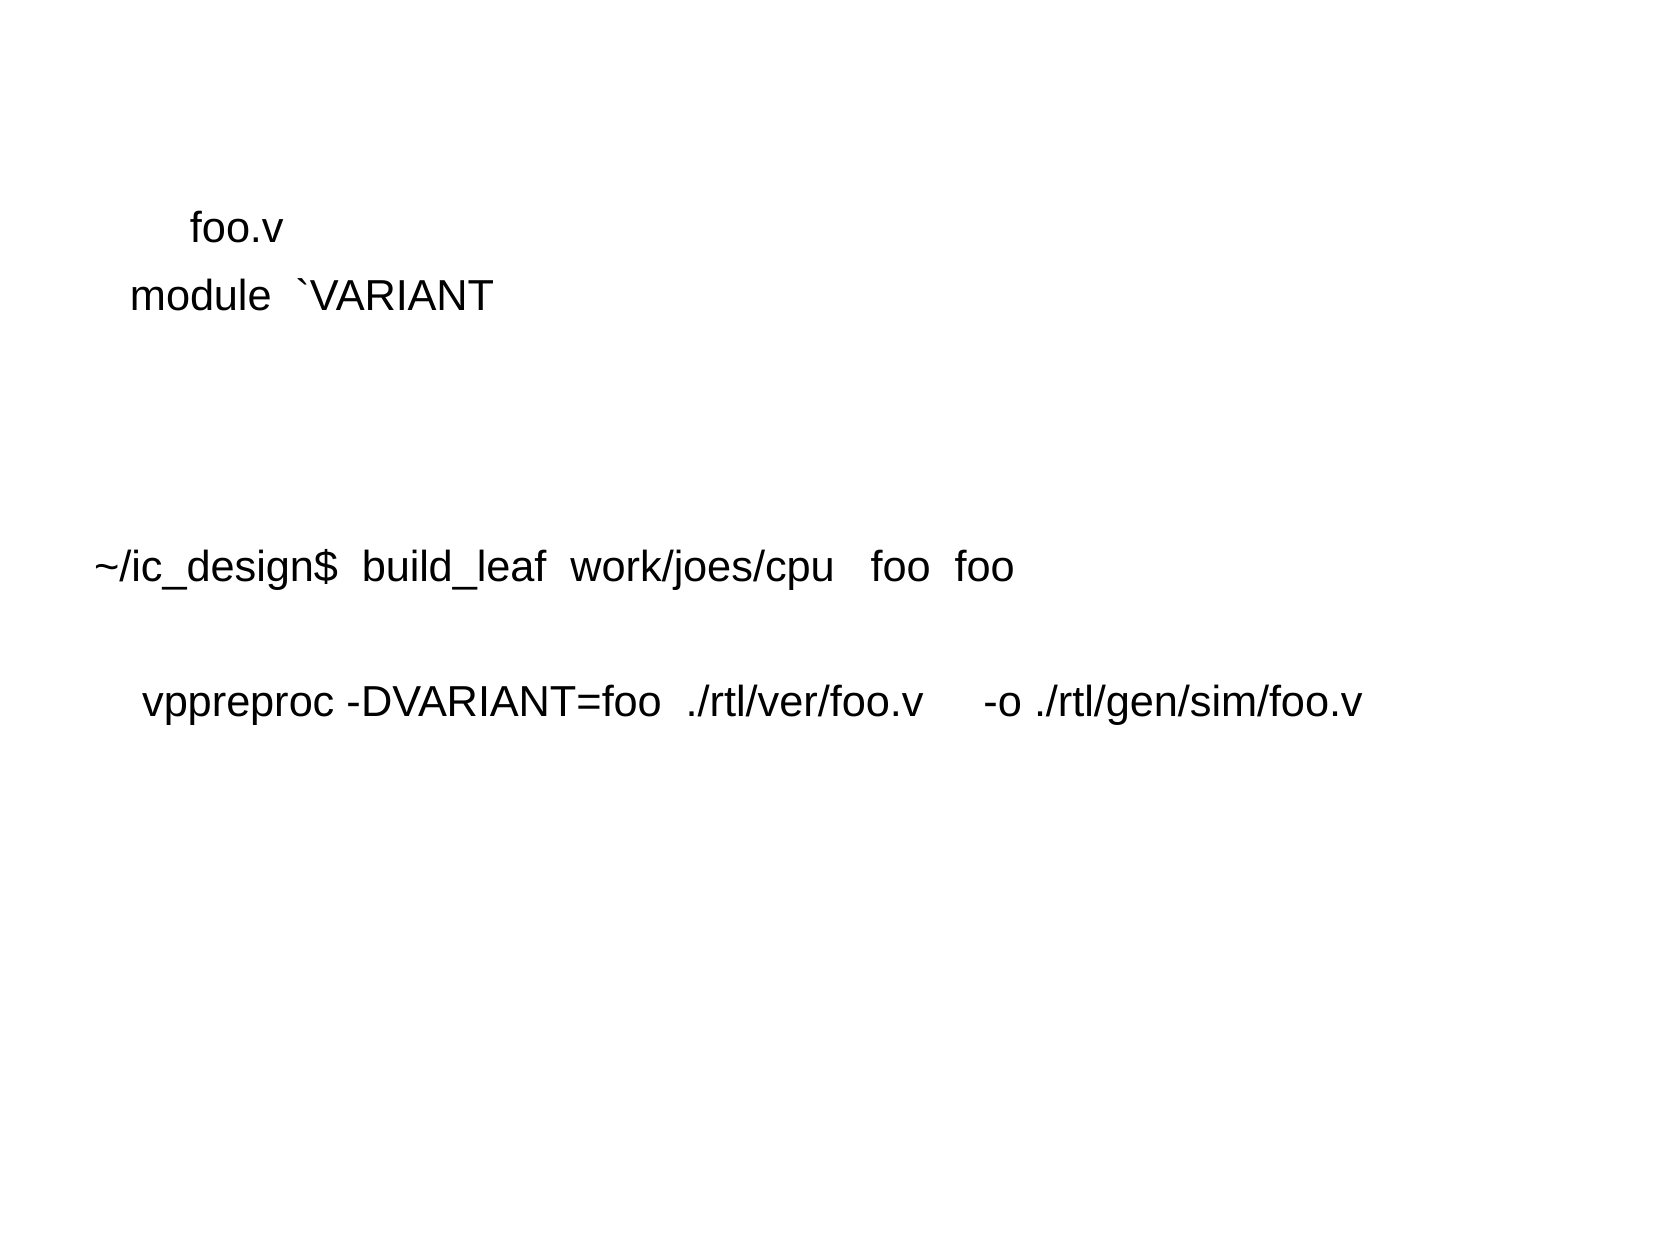

foo.v
 module `VARIANT
 ~/ic_design$ build_leaf work/joes/cpu foo foo
 vppreproc -DVARIANT=foo ./rtl/ver/foo.v -o ./rtl/gen/sim/foo.v
#